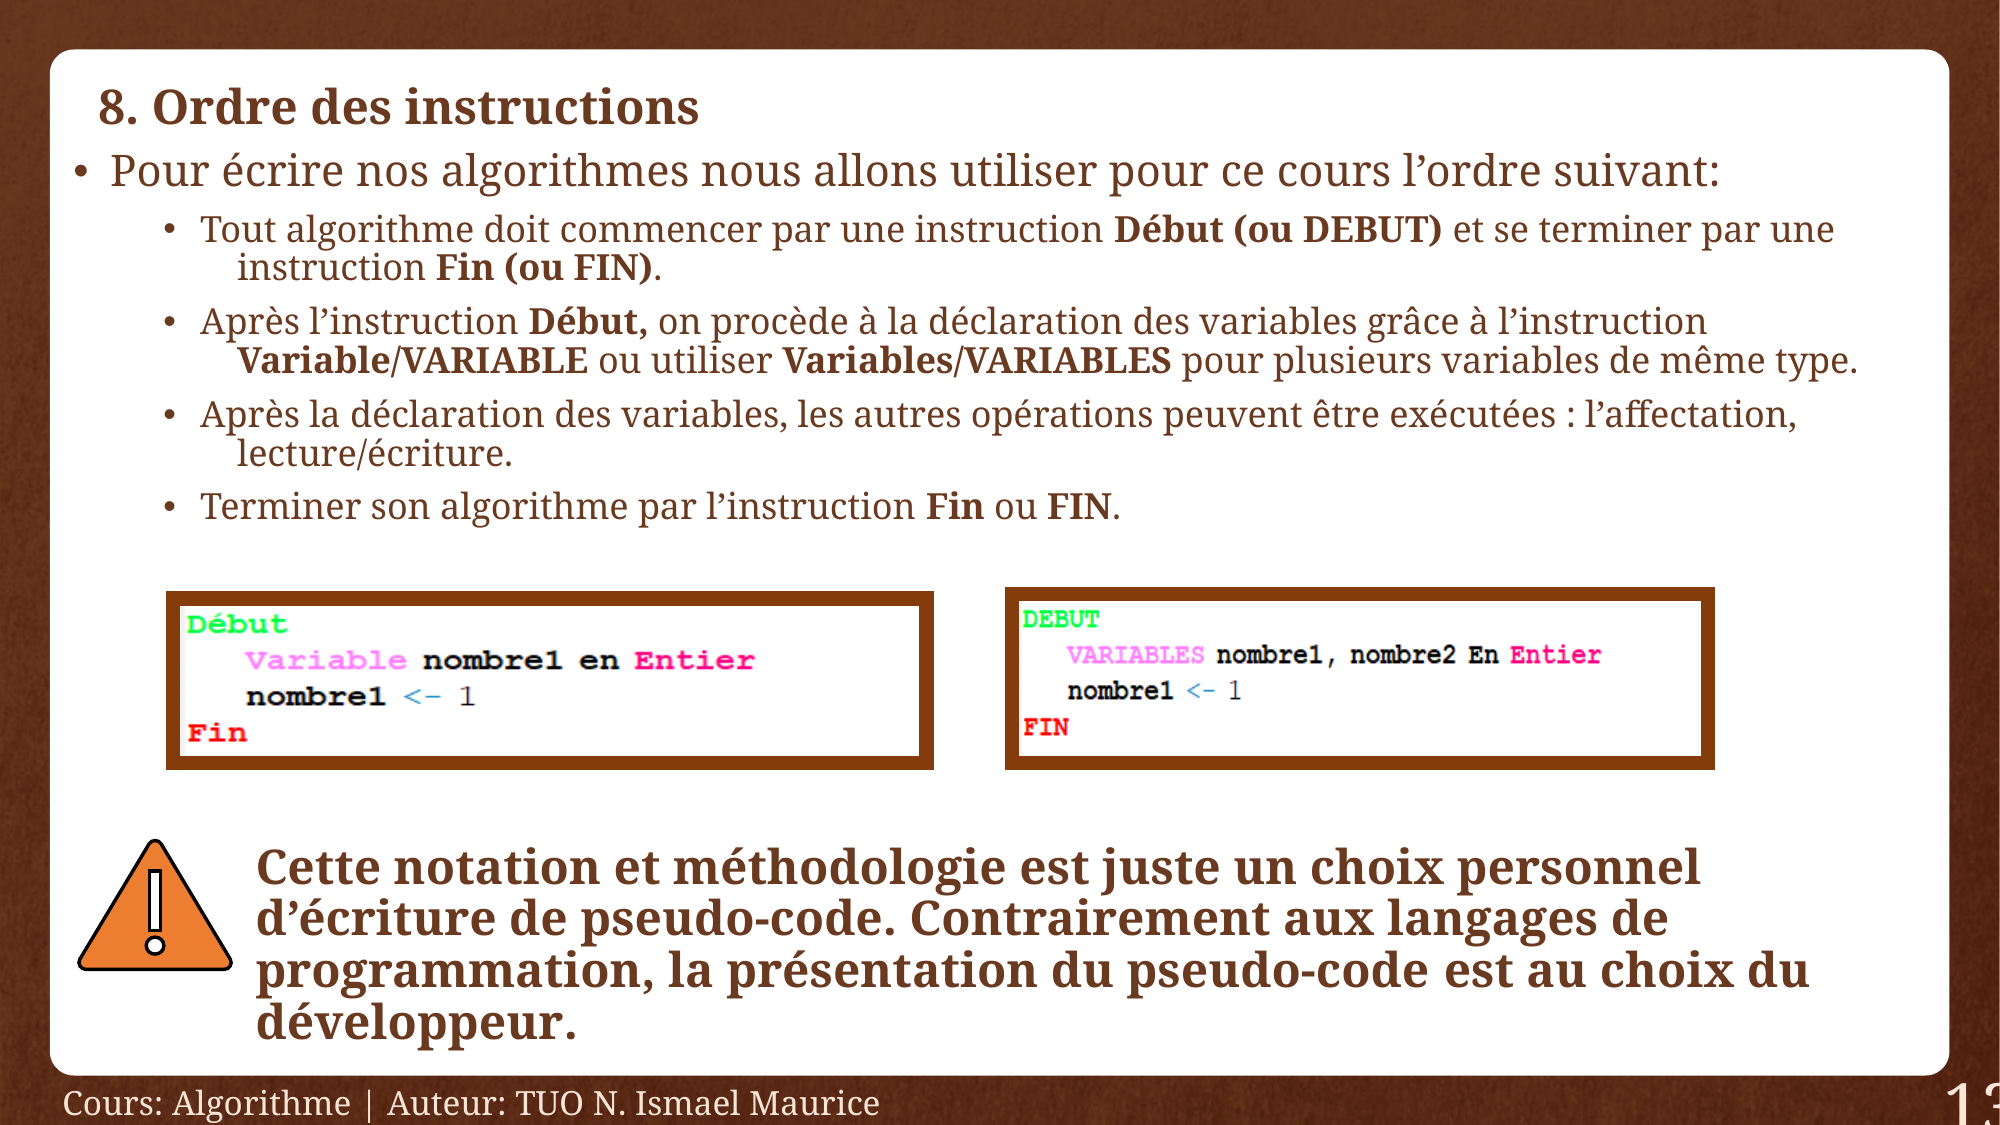

# 8. Ordre des instructions
Pour écrire nos algorithmes nous allons utiliser pour ce cours l’ordre suivant:
Tout algorithme doit commencer par une instruction Début (ou DEBUT) et se terminer par une instruction Fin (ou FIN).
Après l’instruction Début, on procède à la déclaration des variables grâce à l’instruction Variable/VARIABLE ou utiliser Variables/VARIABLES pour plusieurs variables de même type.
Après la déclaration des variables, les autres opérations peuvent être exécutées : l’affectation, lecture/écriture.
Terminer son algorithme par l’instruction Fin ou FIN.
Cette notation et méthodologie est juste un choix personnel d’écriture de pseudo-code. Contrairement aux langages de programmation, la présentation du pseudo-code est au choix du développeur.
Cours: Algorithme | Auteur: TUO N. Ismael Maurice